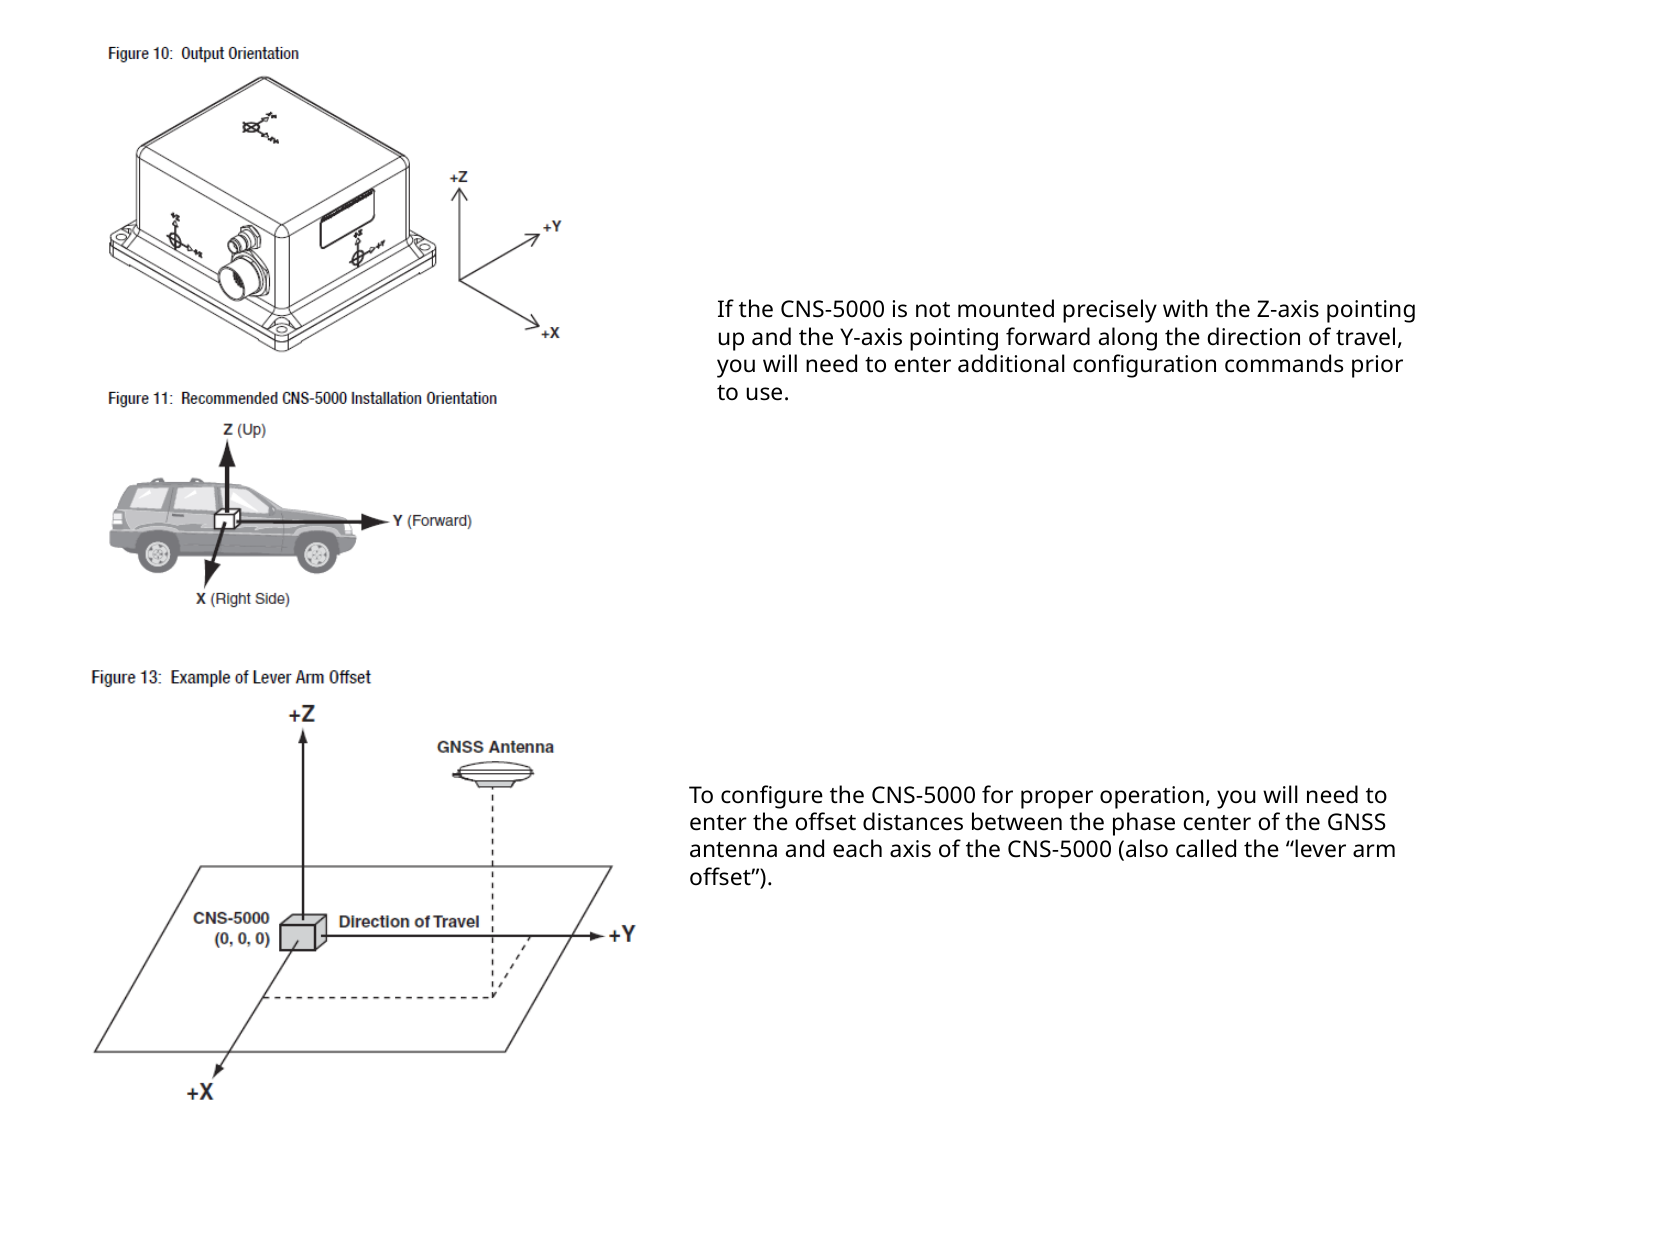

If the CNS-5000 is not mounted precisely with the Z-axis pointing
up and the Y-axis pointing forward along the direction of travel,
you will need to enter additional configuration commands prior
to use.
To configure the CNS-5000 for proper operation, you will need to
enter the offset distances between the phase center of the GNSS
antenna and each axis of the CNS-5000 (also called the “lever arm
offset”).